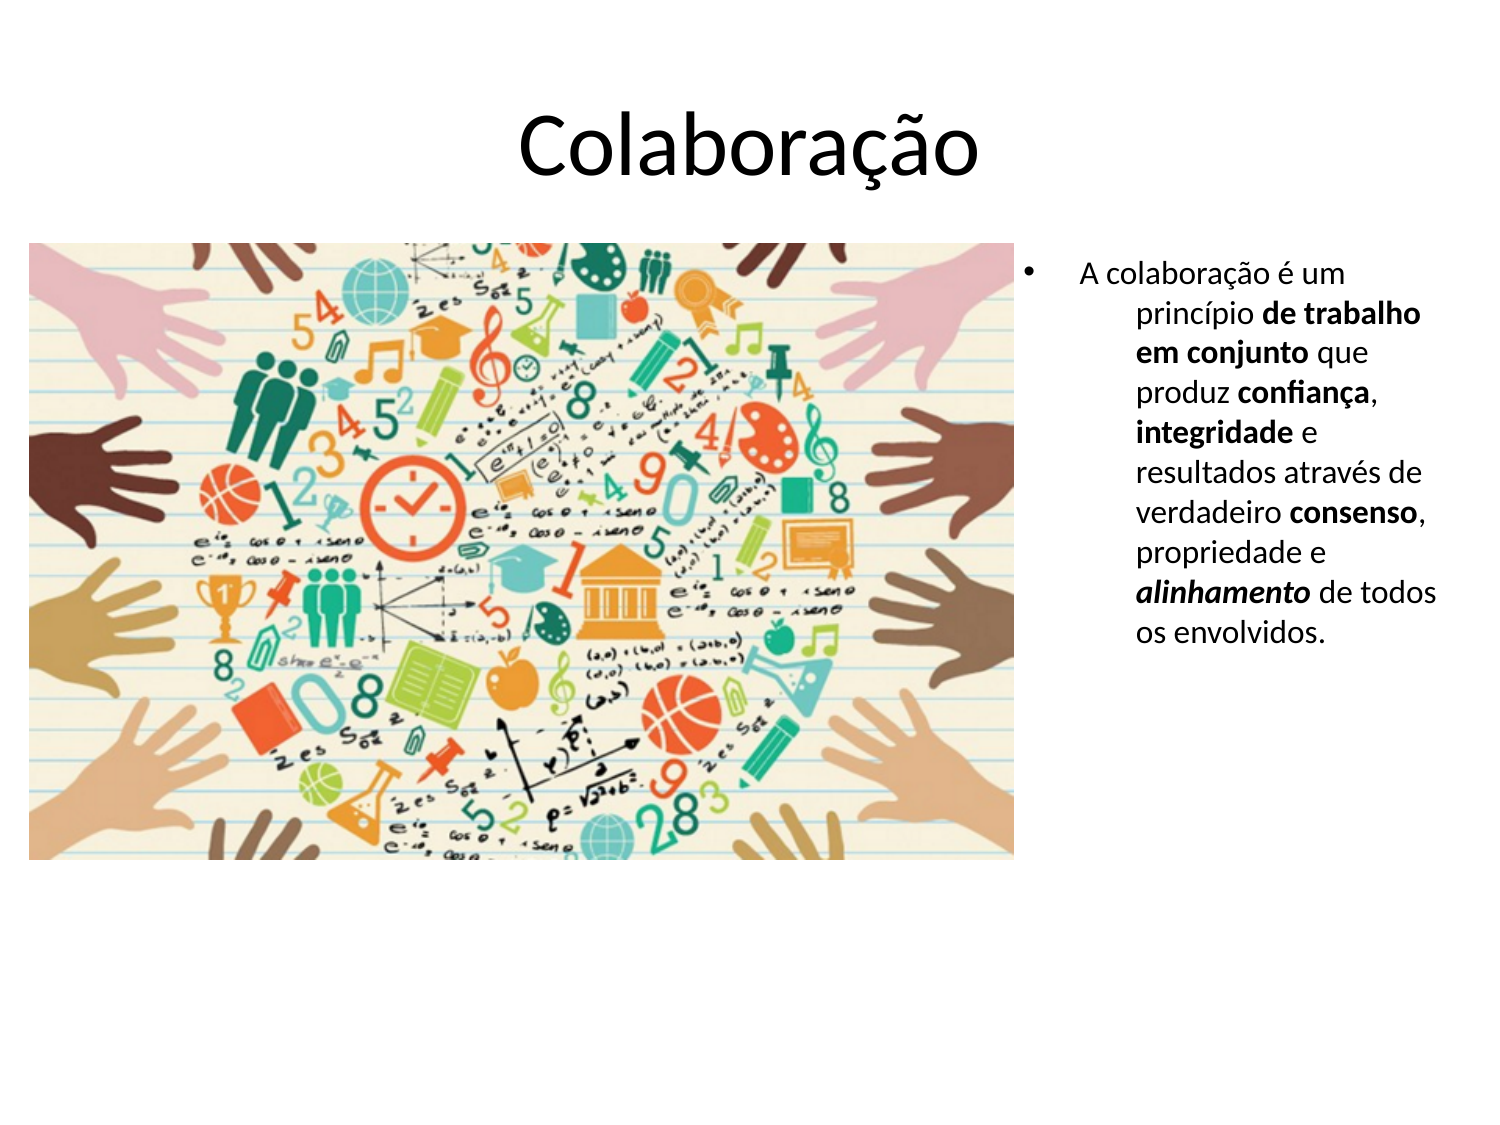

# Colaboração
A colaboração é um princípio de trabalho em conjunto que produz confiança, integridade e resultados através de verdadeiro consenso, propriedade e alinhamento de todos os envolvidos.